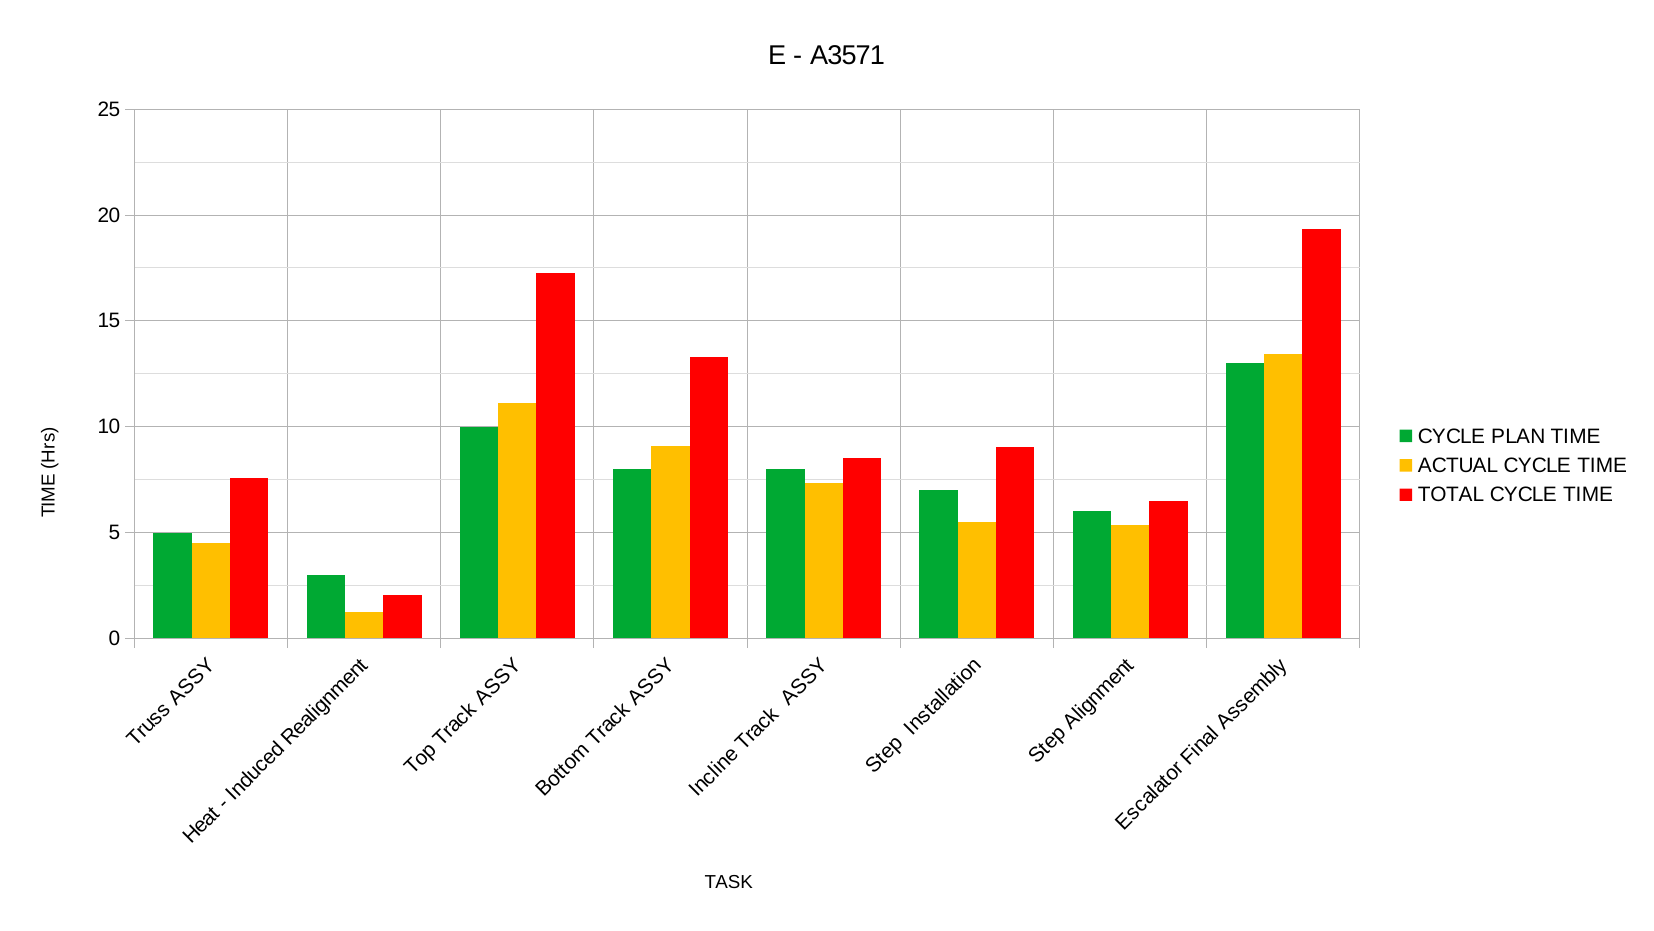

### Chart: E - A3571
| Category | CYCLE PLAN TIME | ACTUAL CYCLE TIME | TOTAL CYCLE TIME |
|---|---|---|---|
| Truss ASSY | 5.0 | 4.49 | 7.58 |
| Heat - Induced Realignment | 3.0 | 1.23 | 2.05 |
| Top Track ASSY | 10.0 | 11.14 | 17.28 |
| Bottom Track ASSY | 8.0 | 9.08 | 13.3 |
| Incline Track ASSY | 8.0 | 7.35 | 8.51 |
| Step Installation | 7.0 | 5.49 | 9.06 |
| Step Alignment | 6.0 | 5.37 | 6.51 |
| Escalator Final Assembly | 13.0 | 13.46 | 19.34 |